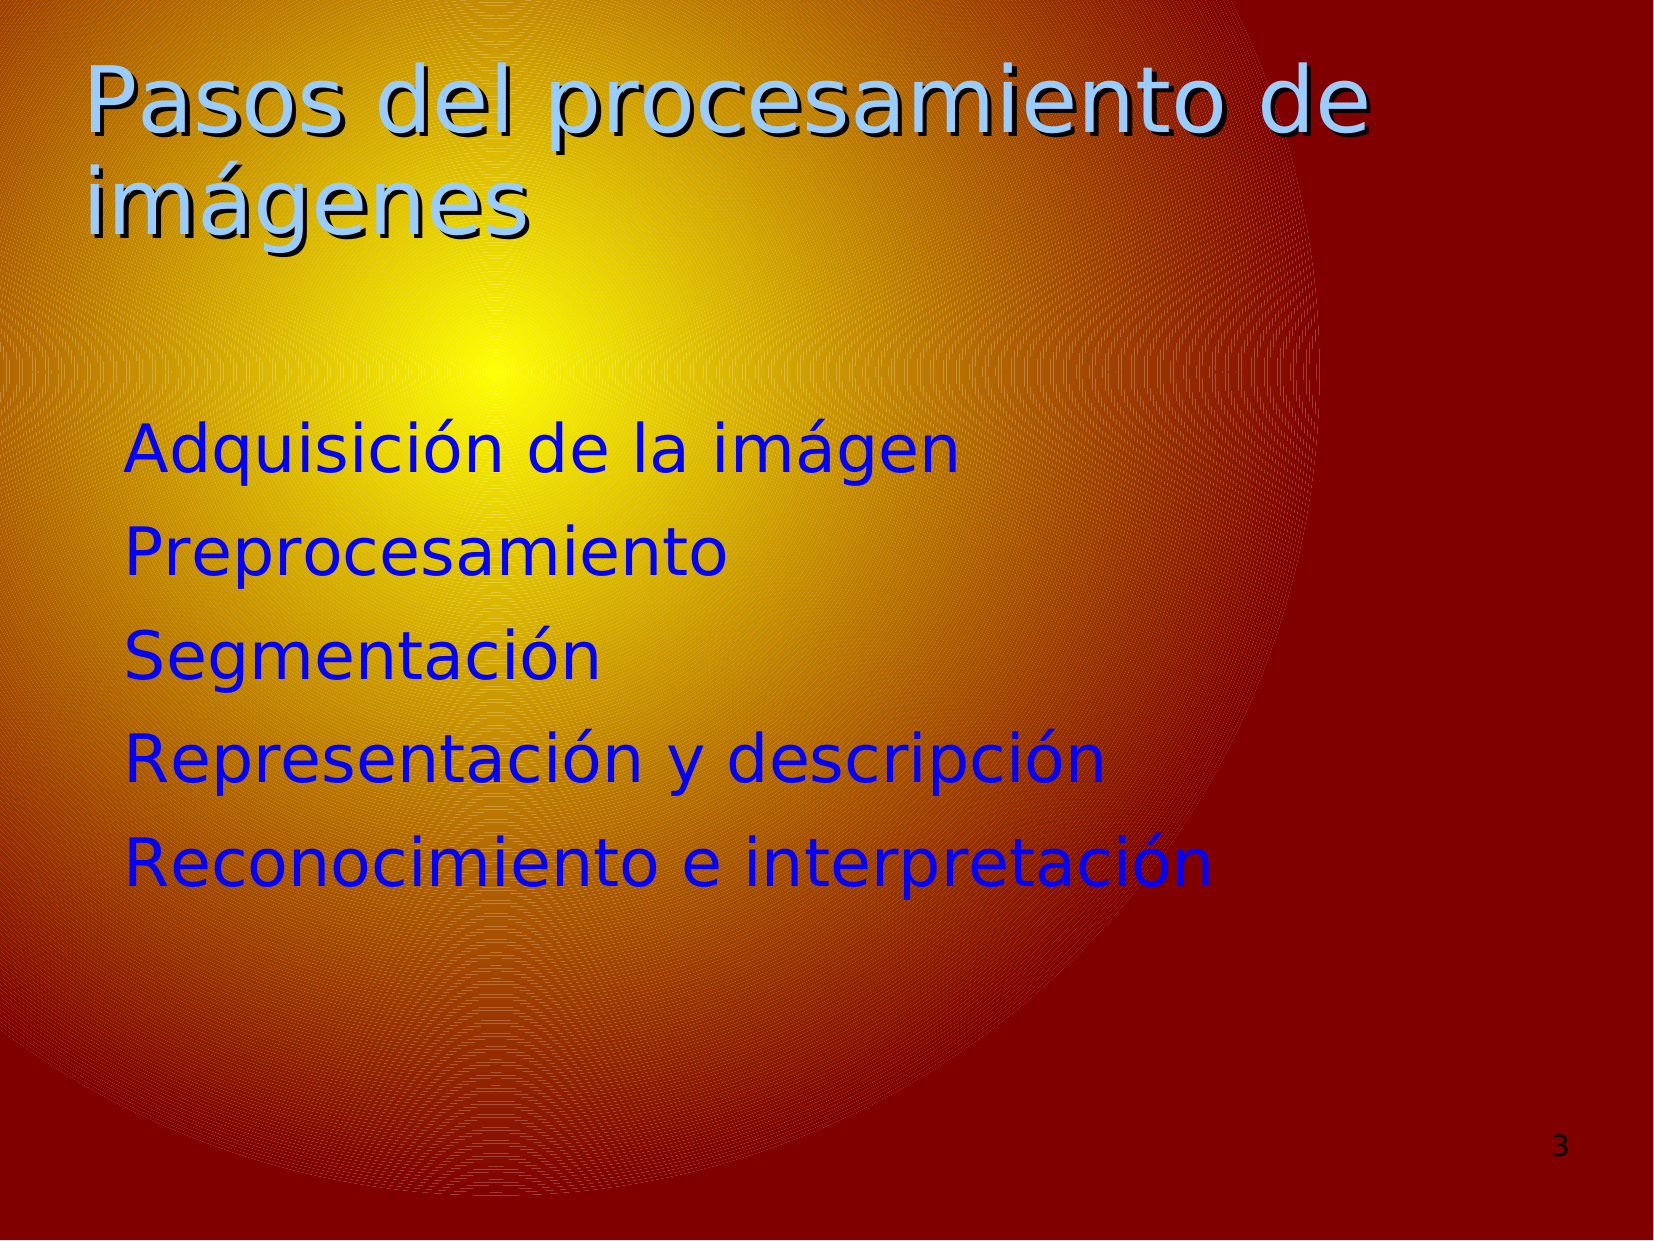

# Pasos del procesamiento de imágenes
Adquisición de la imágen
Preprocesamiento
Segmentación
Representación y descripción
Reconocimiento e interpretación
3